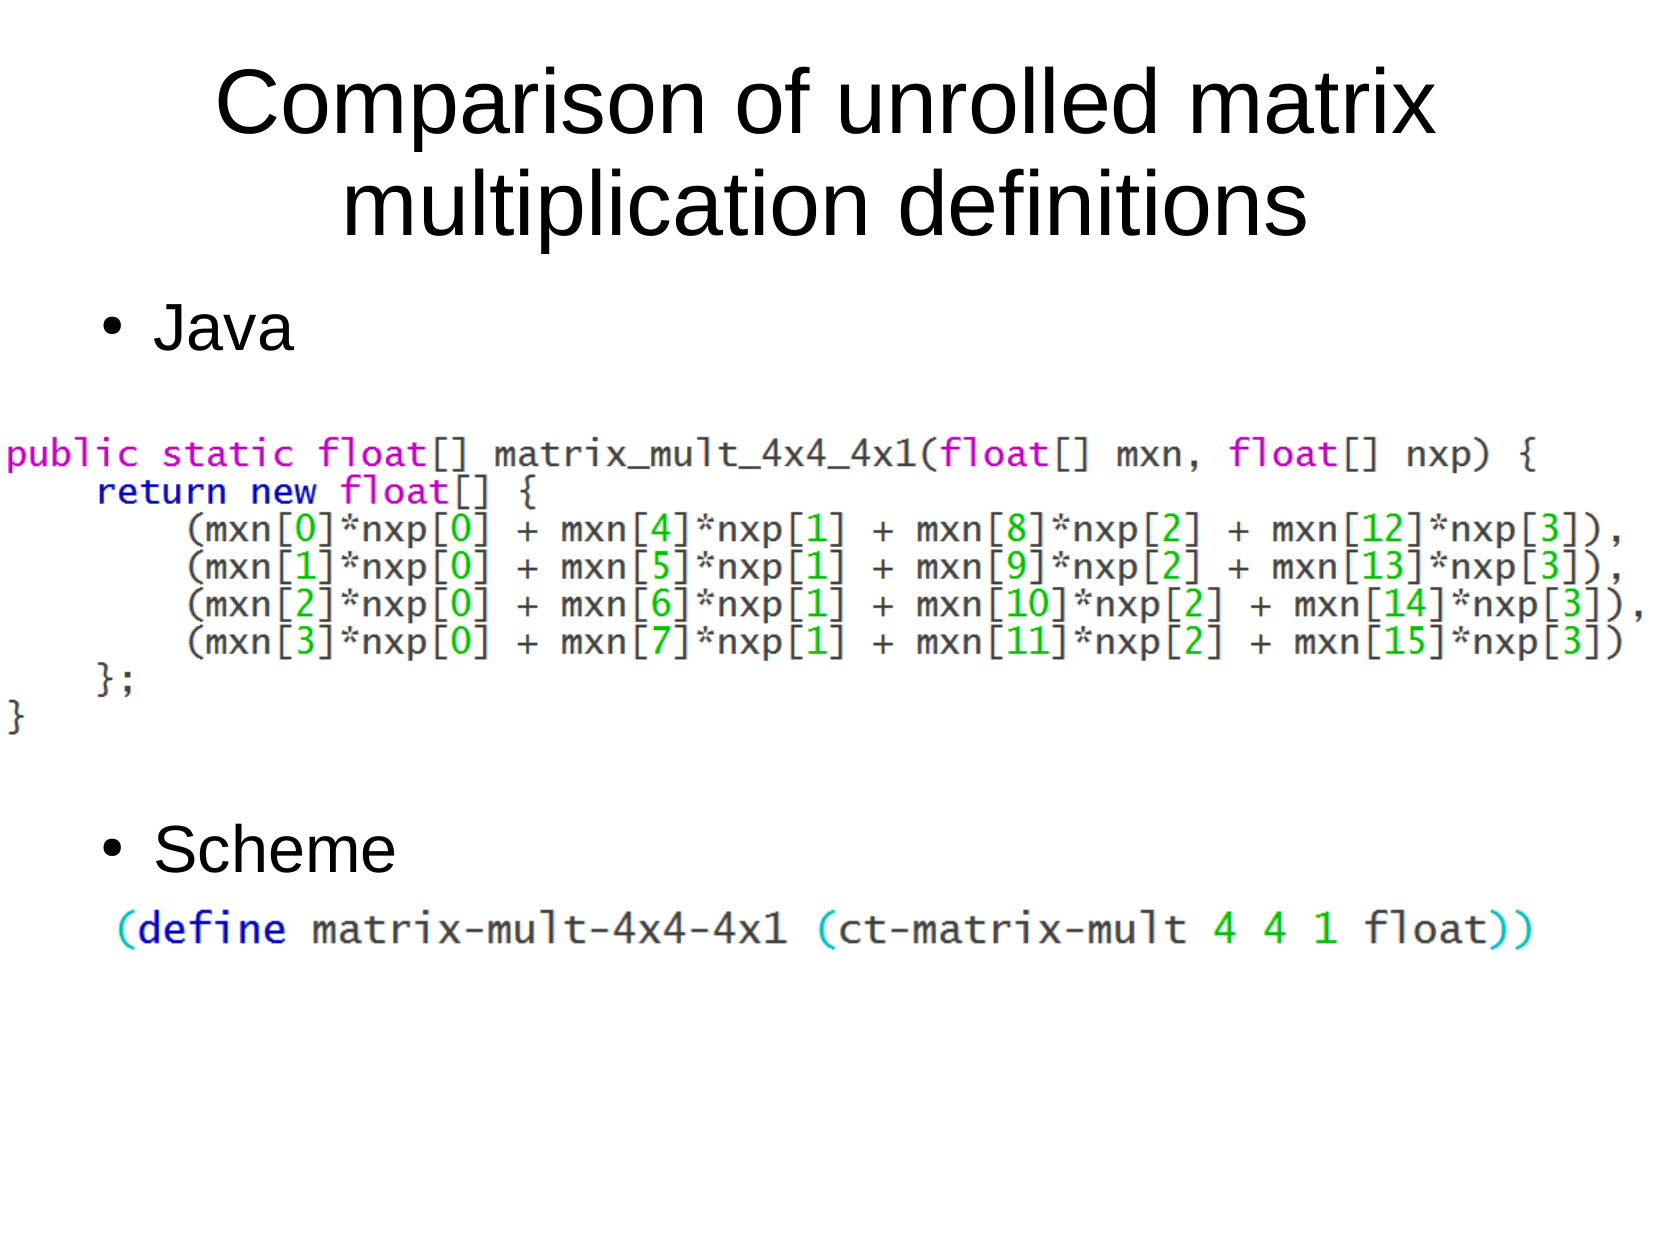

# Comparison of unrolled matrix multiplication definitions
Java
Scheme